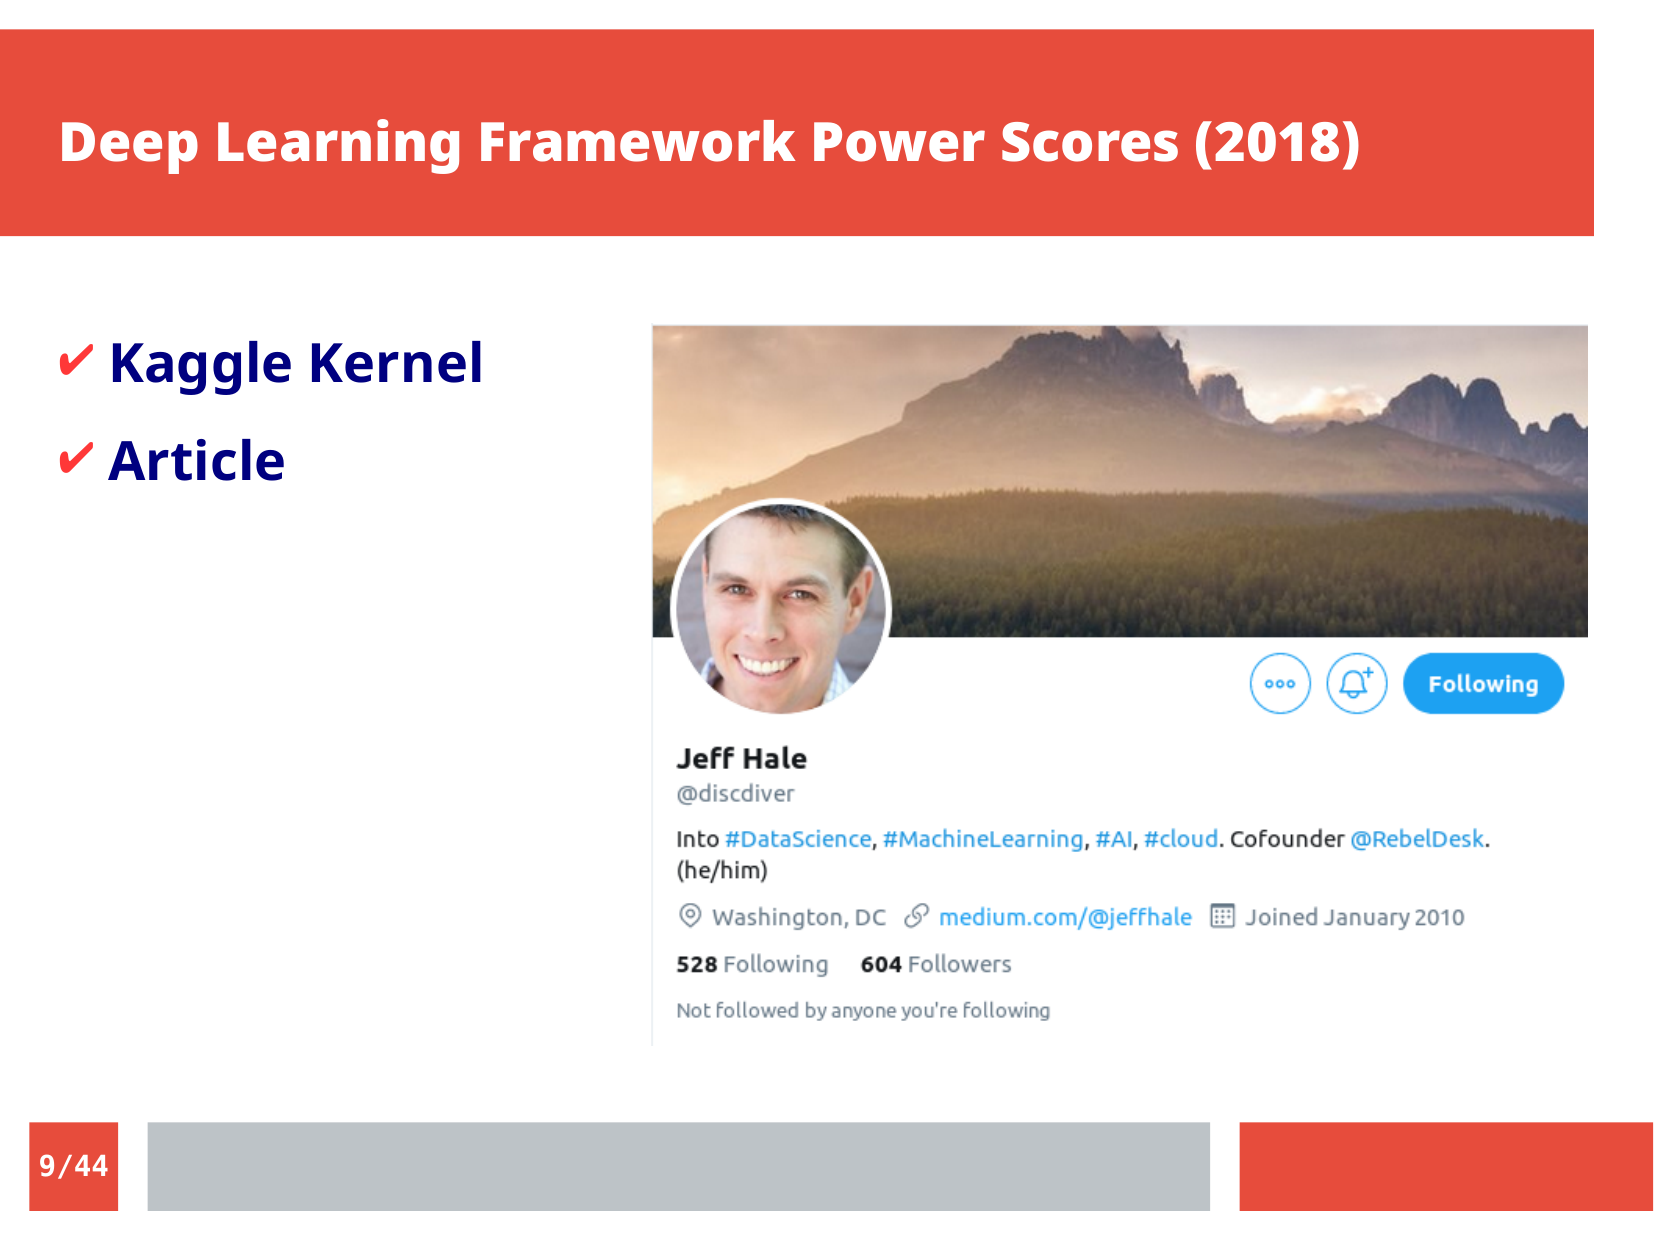

# Deep Learning Framework Power Scores (2018)
 Kaggle Kernel
 Article
9